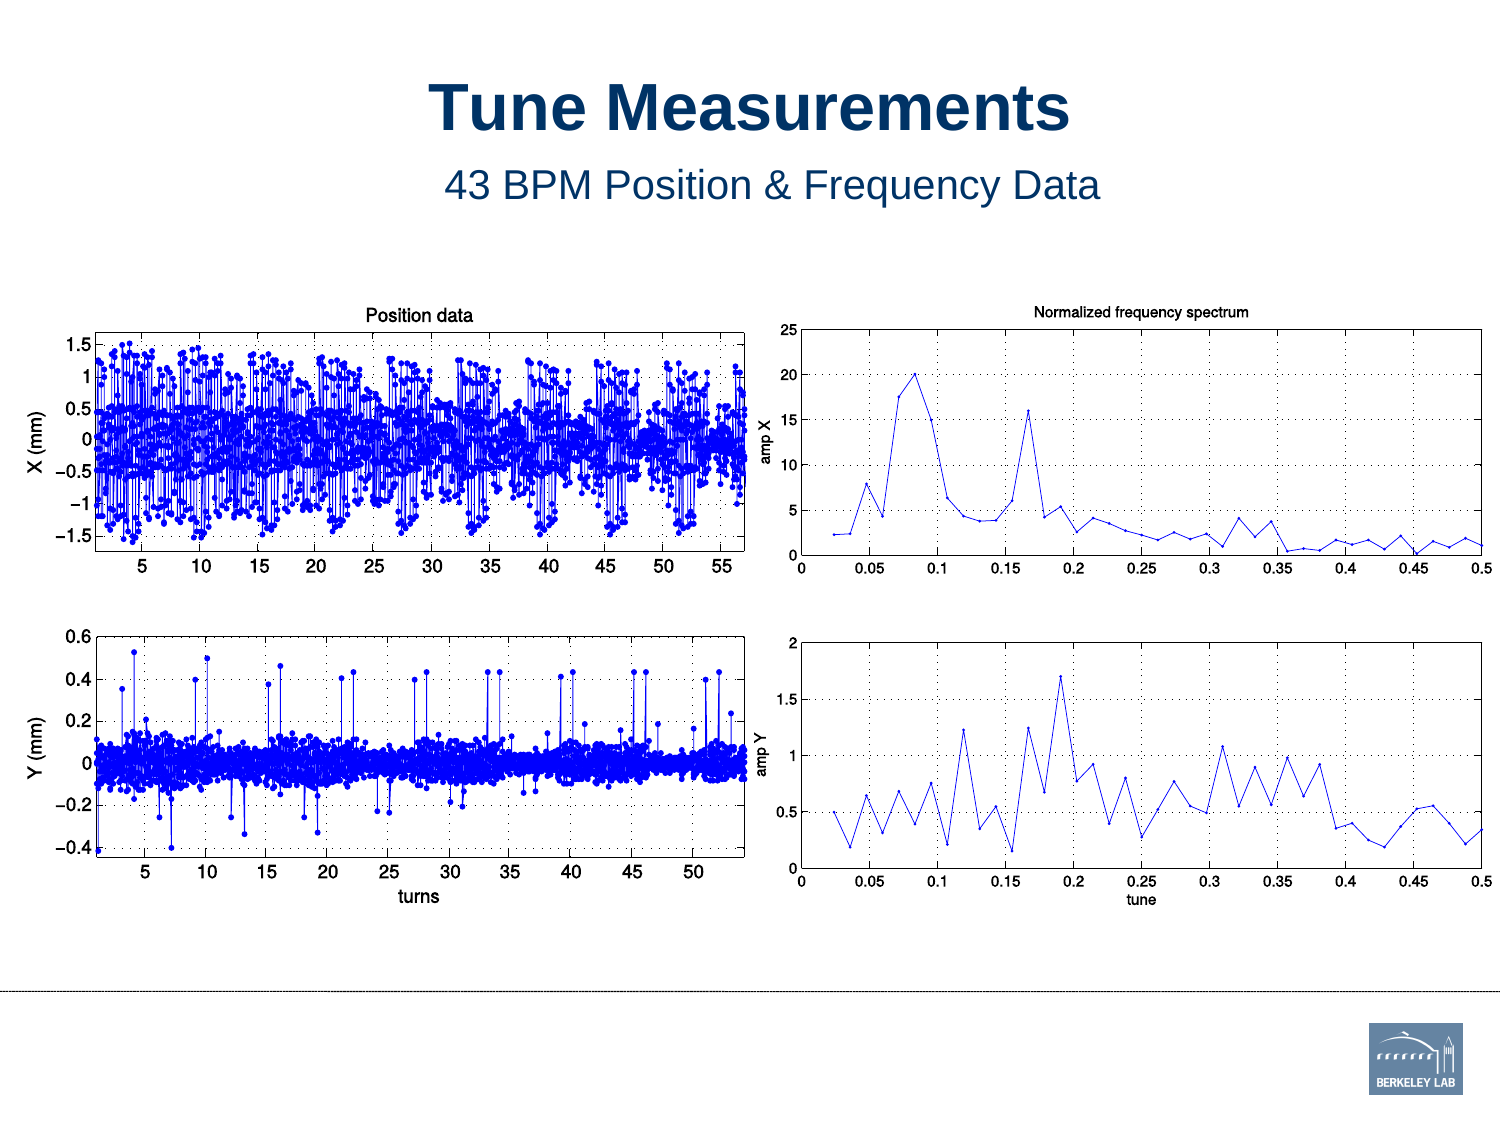

# Tune Measurements
43 BPM Position & Frequency Data